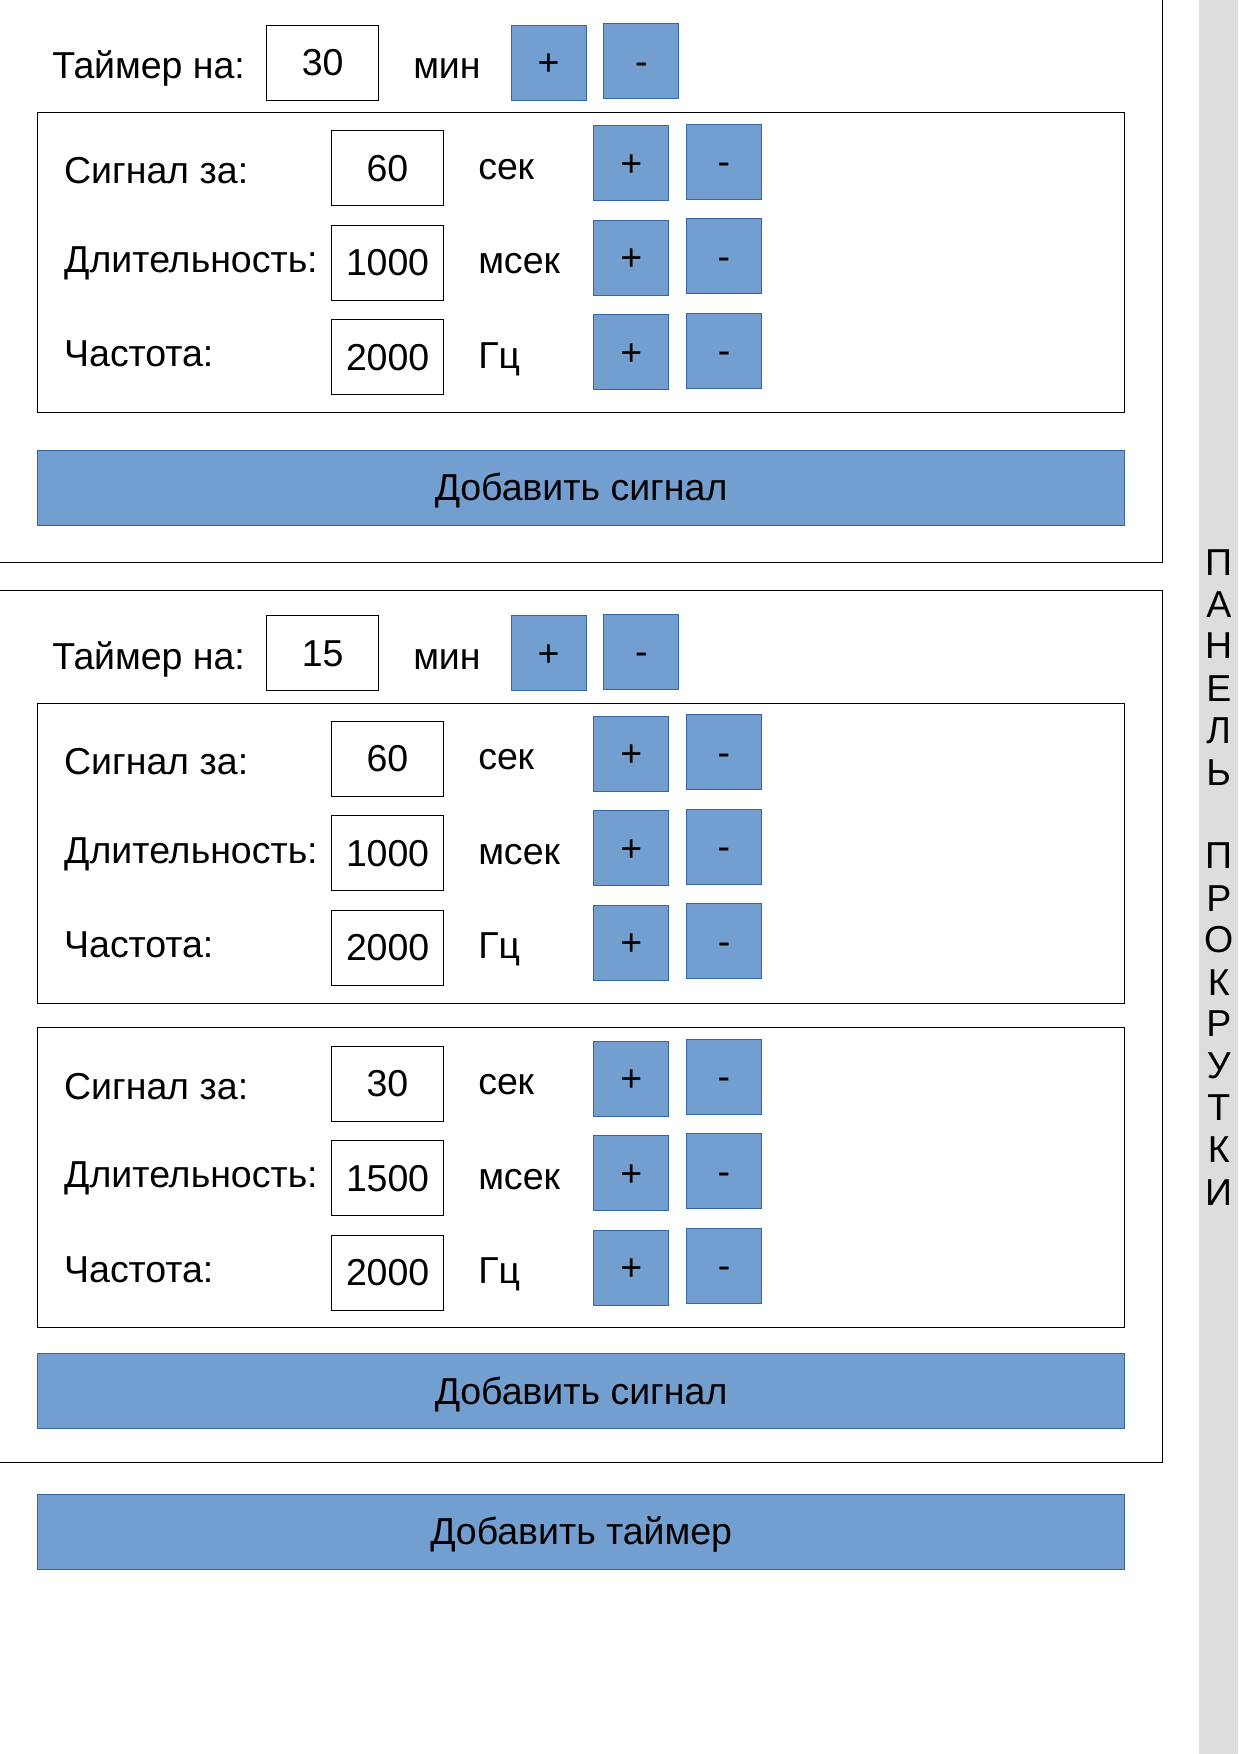

П
А
Н
Е
Л
Ь
П
Р
О
К
Р
У
Т
К
И
-
30
+
Таймер на:
мин
-
+
60
сек
Сигнал за:
-
+
1000
Длительность:
мсек
-
+
2000
Частота:
Гц
Добавить сигнал
-
15
+
Таймер на:
мин
-
+
60
сек
Сигнал за:
-
+
1000
Длительность:
мсек
-
+
2000
Частота:
Гц
-
+
30
сек
Сигнал за:
-
+
1500
Длительность:
мсек
-
+
2000
Частота:
Гц
Добавить сигнал
Добавить таймер